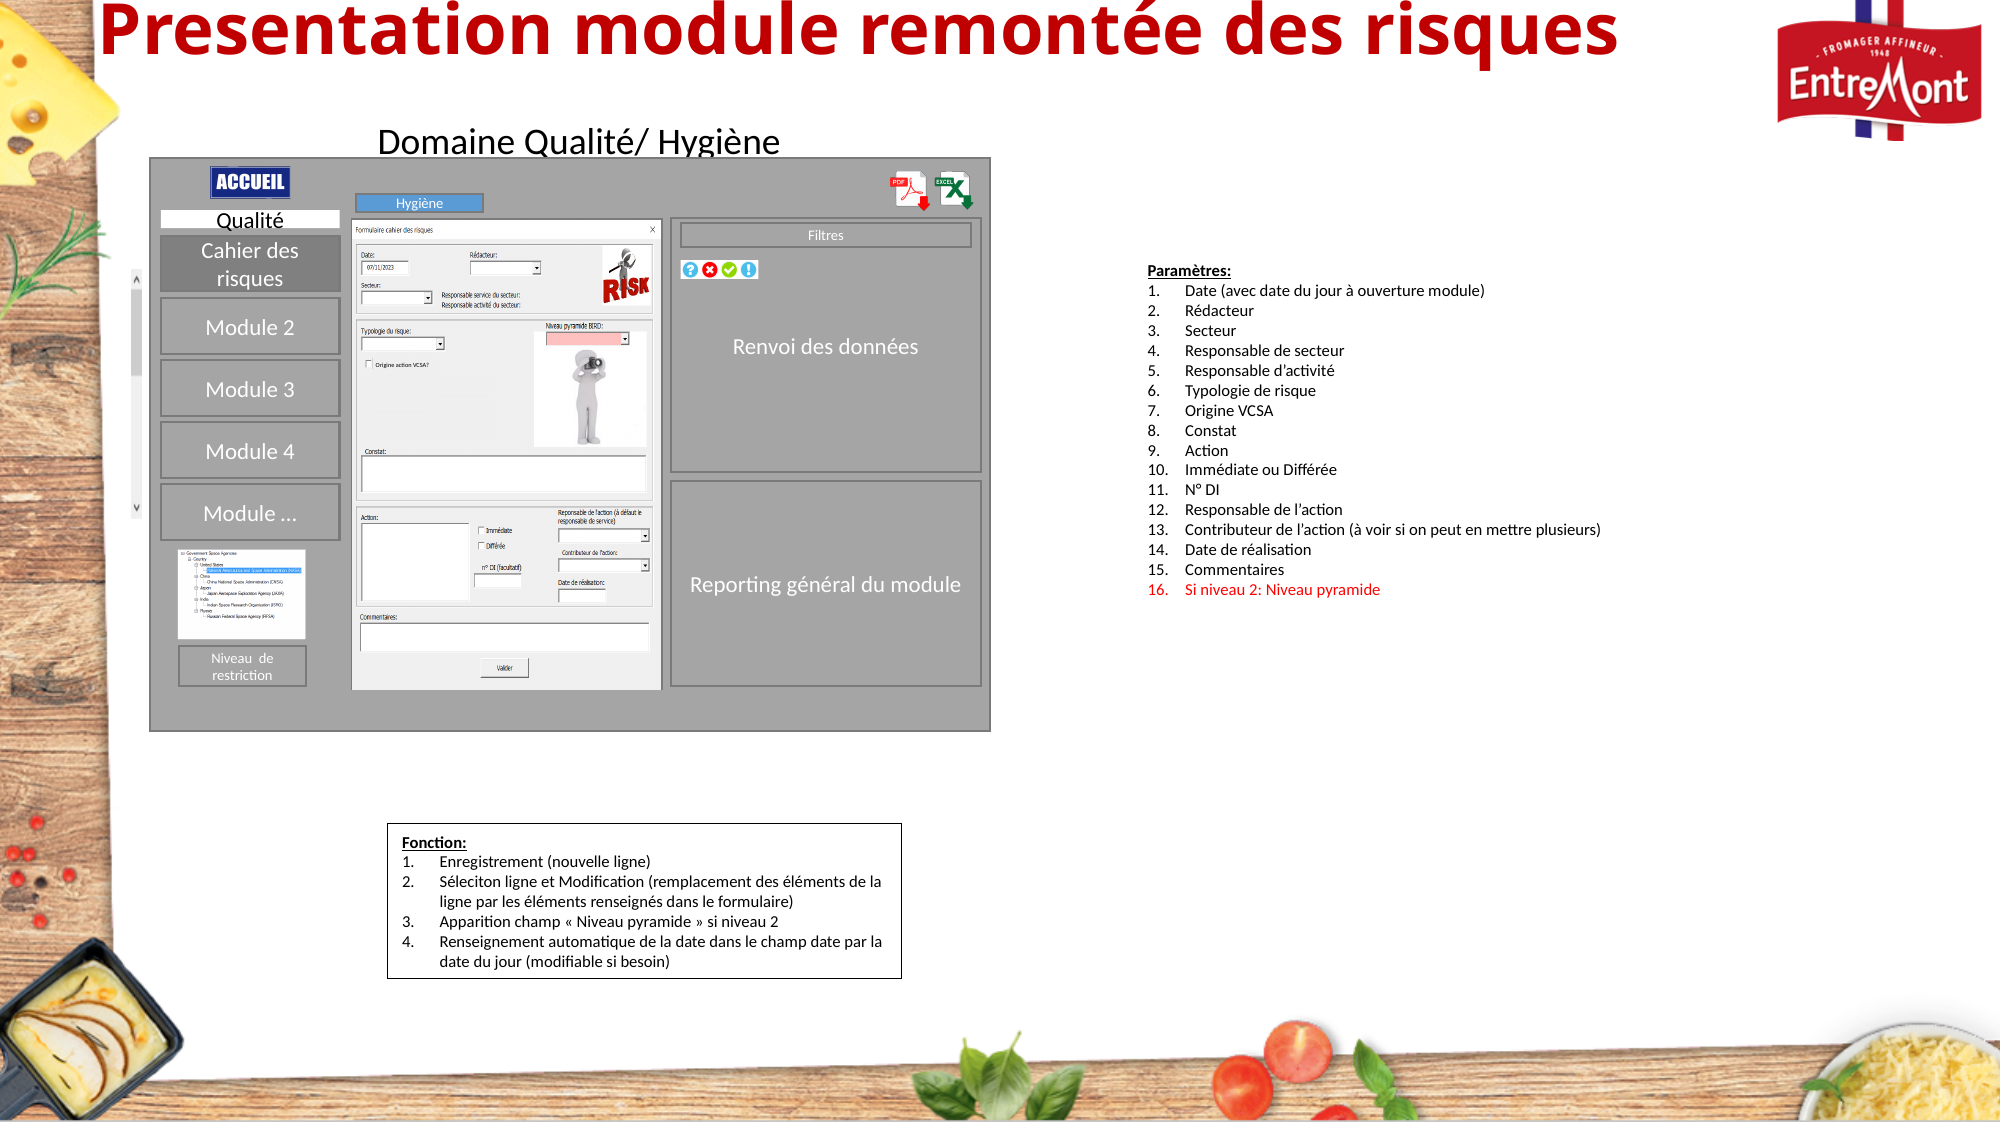

Presentation module remontée des risques
Domaine Qualité/ Hygiène
Hygiène
Qualité
Renvoi des données
Formulaire
Filtres
Cahier des risques
Module 2
Module 3
Module 4
Reporting général du module
Module …
Niveau de restriction
Paramètres:
Date (avec date du jour à ouverture module)
Rédacteur
Secteur
Responsable de secteur
Responsable d’activité
Typologie de risque
Origine VCSA
Constat
Action
Immédiate ou Différée
N° DI
Responsable de l’action
Contributeur de l’action (à voir si on peut en mettre plusieurs)
Date de réalisation
Commentaires
Si niveau 2: Niveau pyramide
Origine action VCSA?
Fonction:
Enregistrement (nouvelle ligne)
Séleciton ligne et Modification (remplacement des éléments de la ligne par les éléments renseignés dans le formulaire)
Apparition champ « Niveau pyramide » si niveau 2
Renseignement automatique de la date dans le champ date par la date du jour (modifiable si besoin)